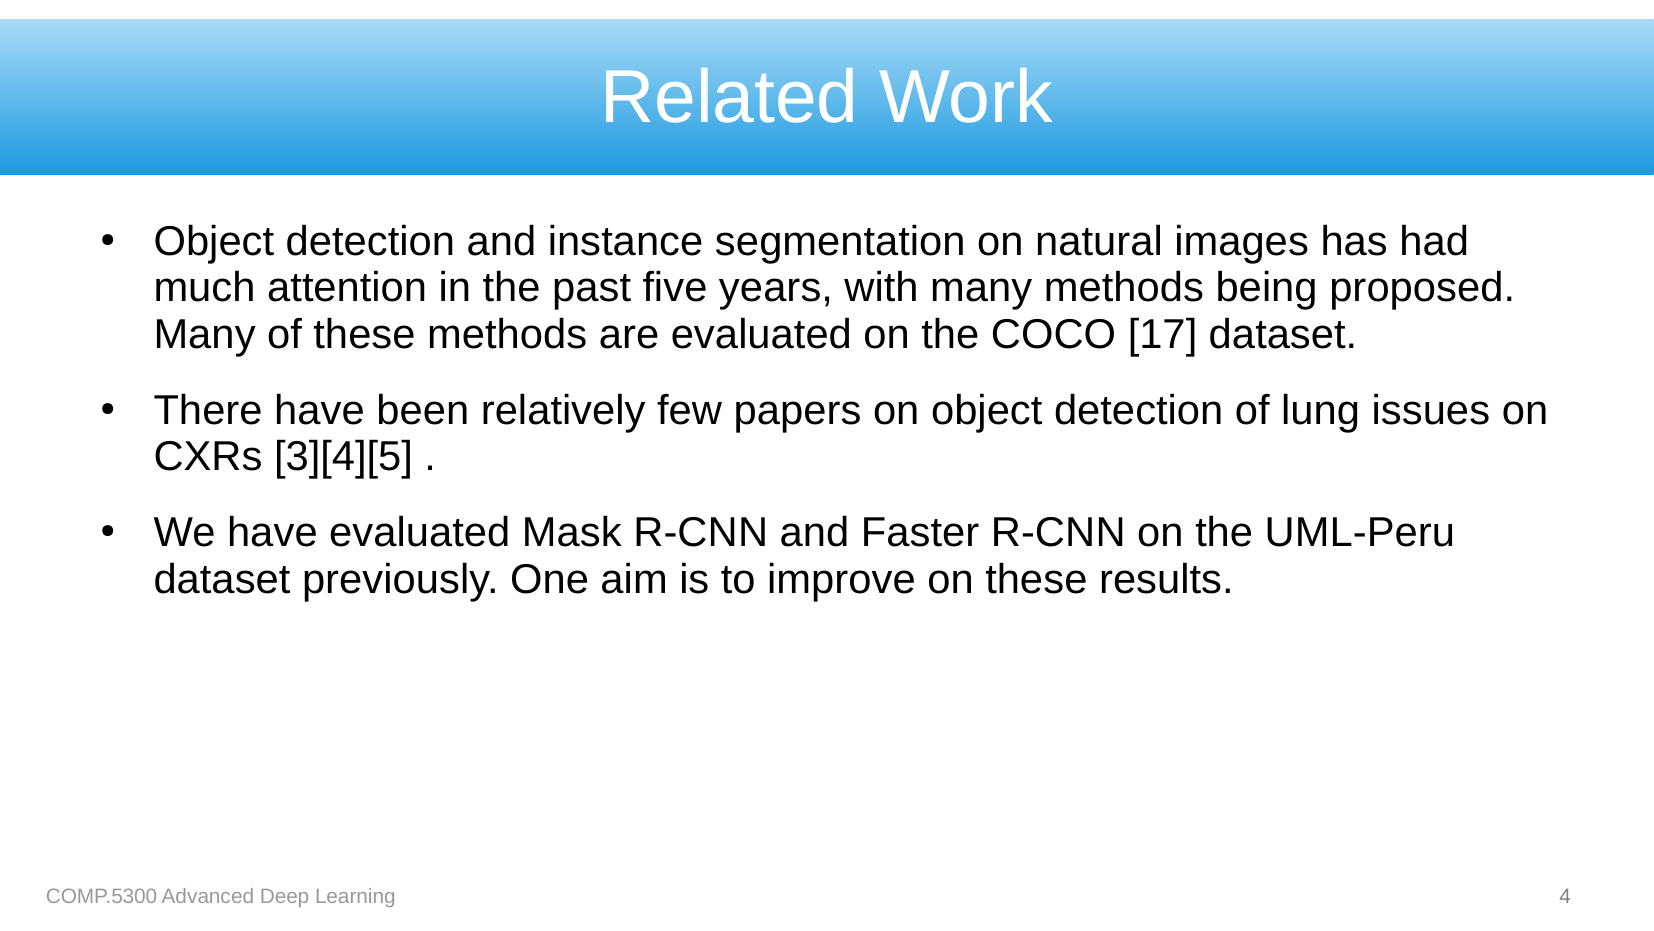

# Related Work
Object detection and instance segmentation on natural images has had much attention in the past five years, with many methods being proposed. Many of these methods are evaluated on the COCO [17] dataset.
There have been relatively few papers on object detection of lung issues on CXRs [3][4][5] .
We have evaluated Mask R-CNN and Faster R-CNN on the UML-Peru dataset previously. One aim is to improve on these results.
4